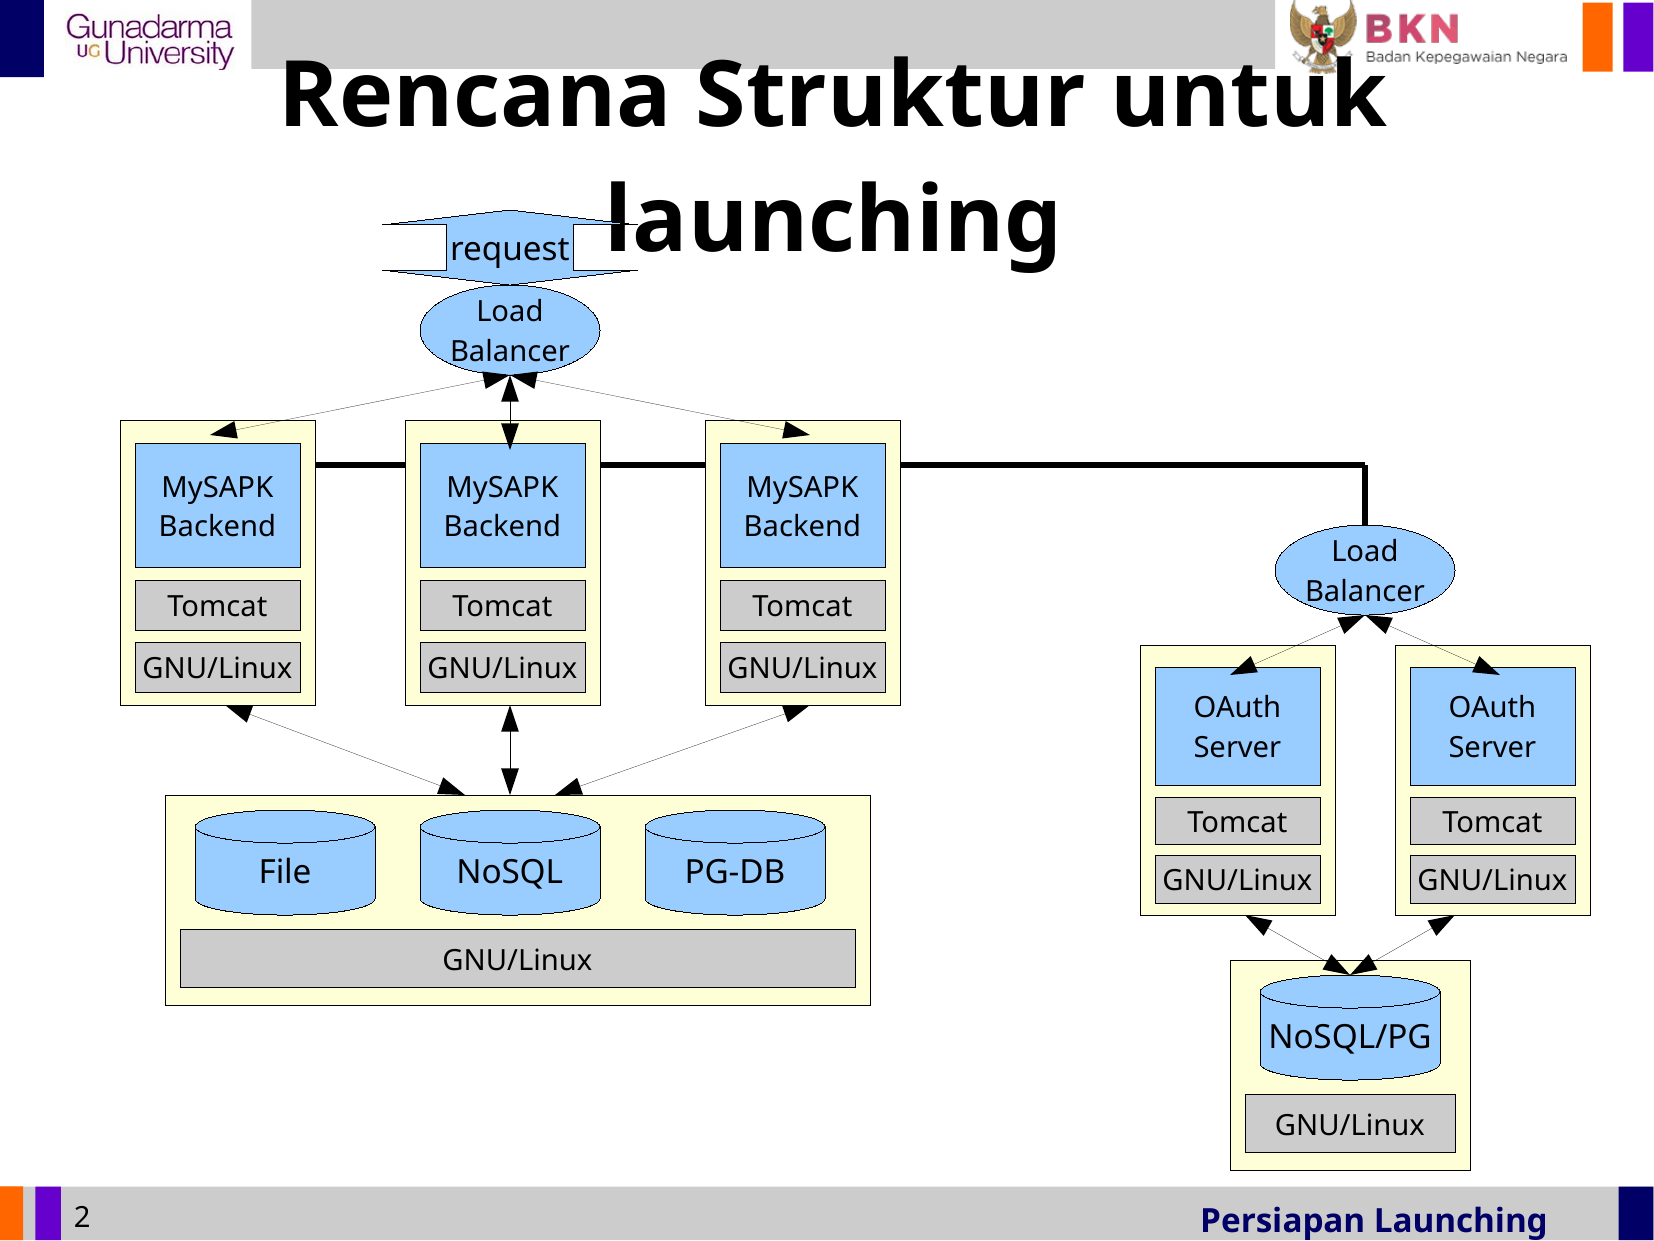

# Rencana Struktur untuk launching
request
Load
Balancer
MySAPK
Backend
MySAPK
Backend
MySAPK
Backend
MySAPK
Backend
MySAPK
Backend
MySAPK
Backend
Load
Balancer
Tomcat
Tomcat
Tomcat
Tomcat
Tomcat
Tomcat
GNU/Linux
GNU/Linux
GNU/Linux
GNU/Linux
GNU/Linux
GNU/Linux
OAuth
Server
OAuth
Server
Tomcat
Tomcat
File
NoSQL
PG-DB
GNU/Linux
GNU/Linux
GNU/Linux
NoSQL/PG
GNU/Linux